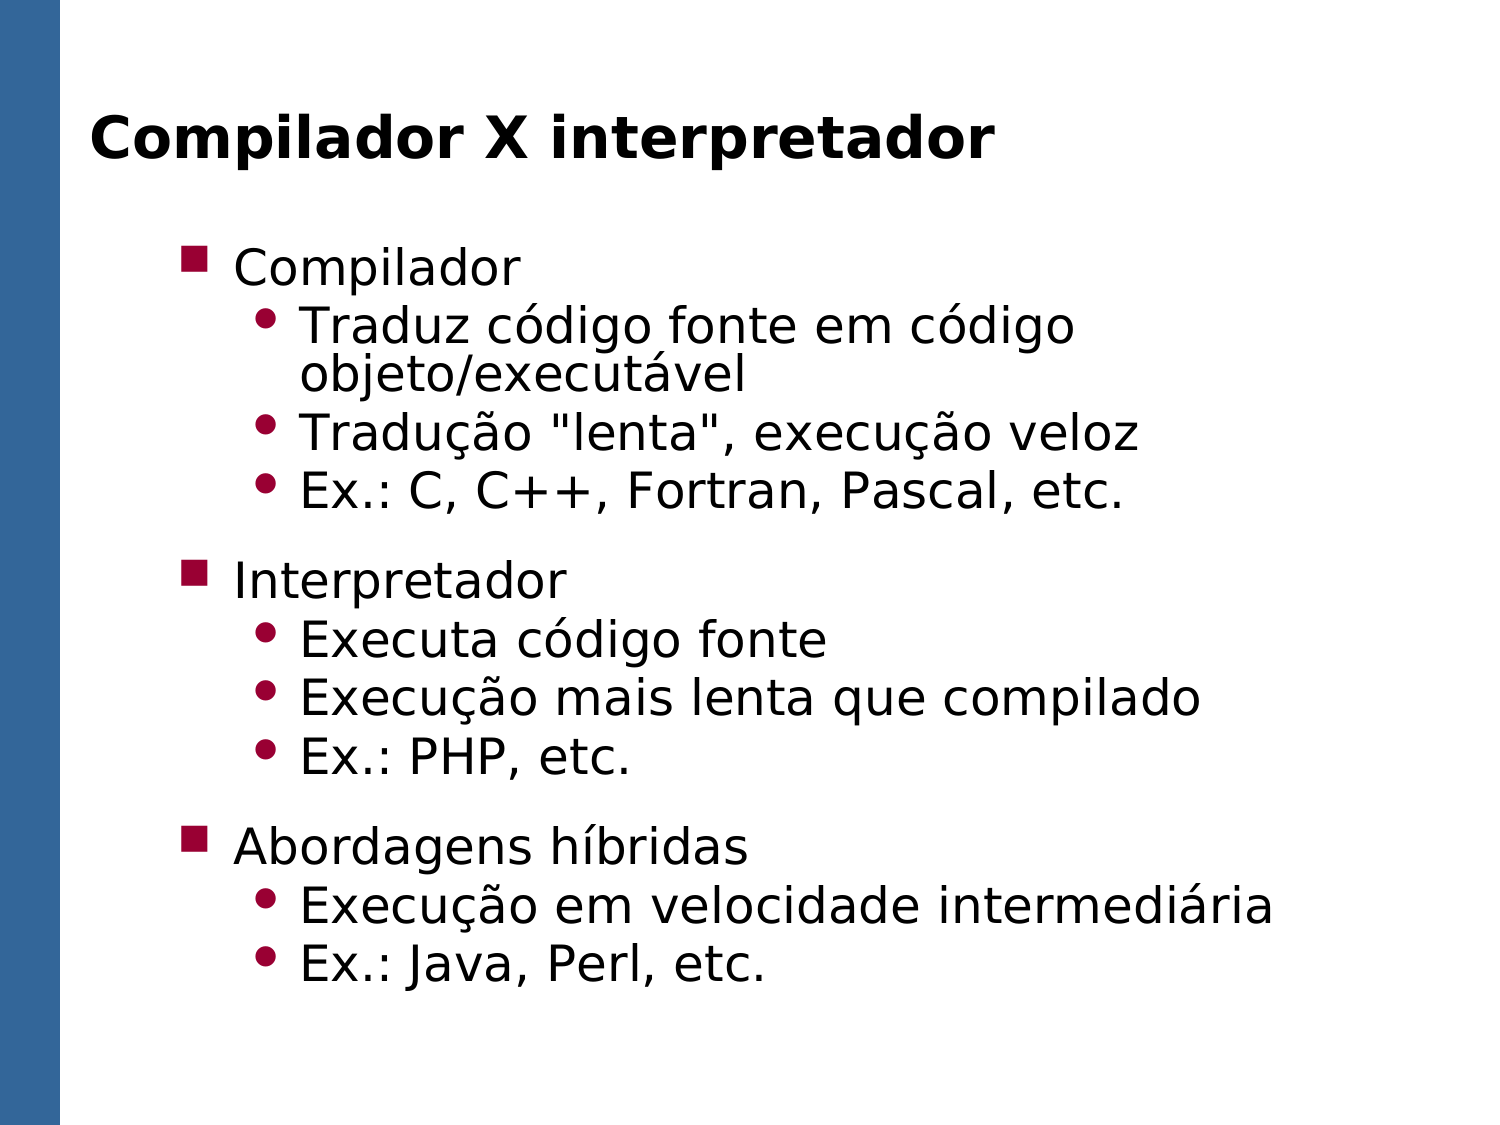

# Compilador X interpretador
Compilador
Traduz código fonte em código objeto/executável
Tradução "lenta", execução veloz
Ex.: C, C++, Fortran, Pascal, etc.
Interpretador
Executa código fonte
Execução mais lenta que compilado
Ex.: PHP, etc.
Abordagens híbridas
Execução em velocidade intermediária
Ex.: Java, Perl, etc.